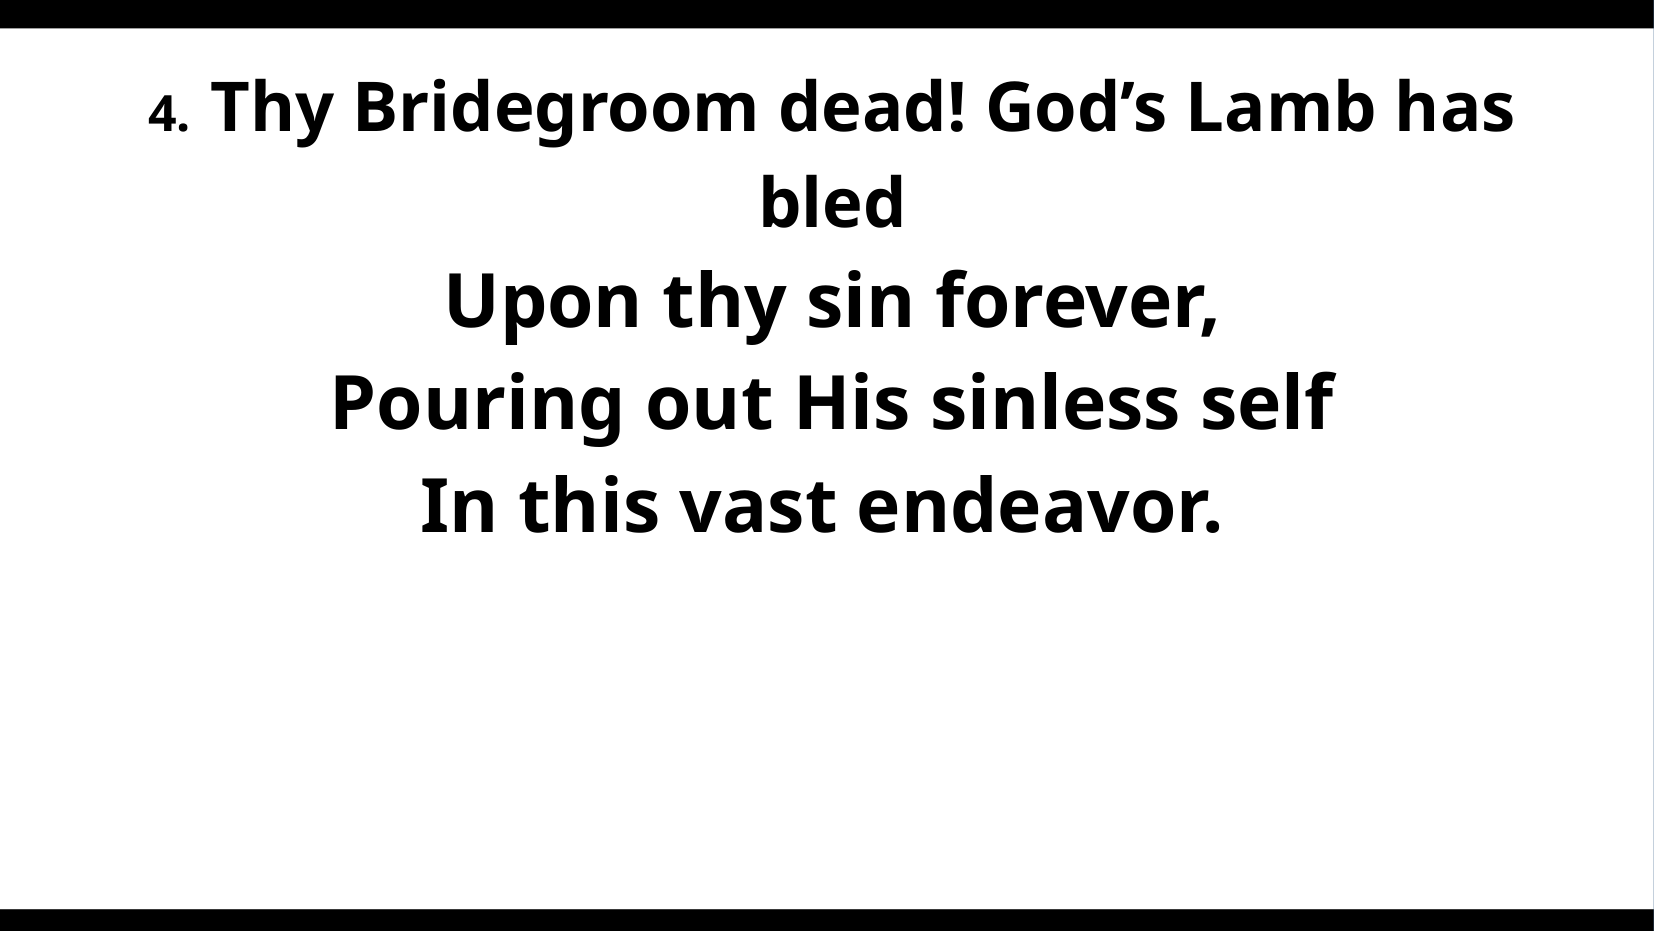

4. Thy Bridegroom dead! God’s Lamb has bled
Upon thy sin forever,
Pouring out His sinless self
In this vast endeavor.